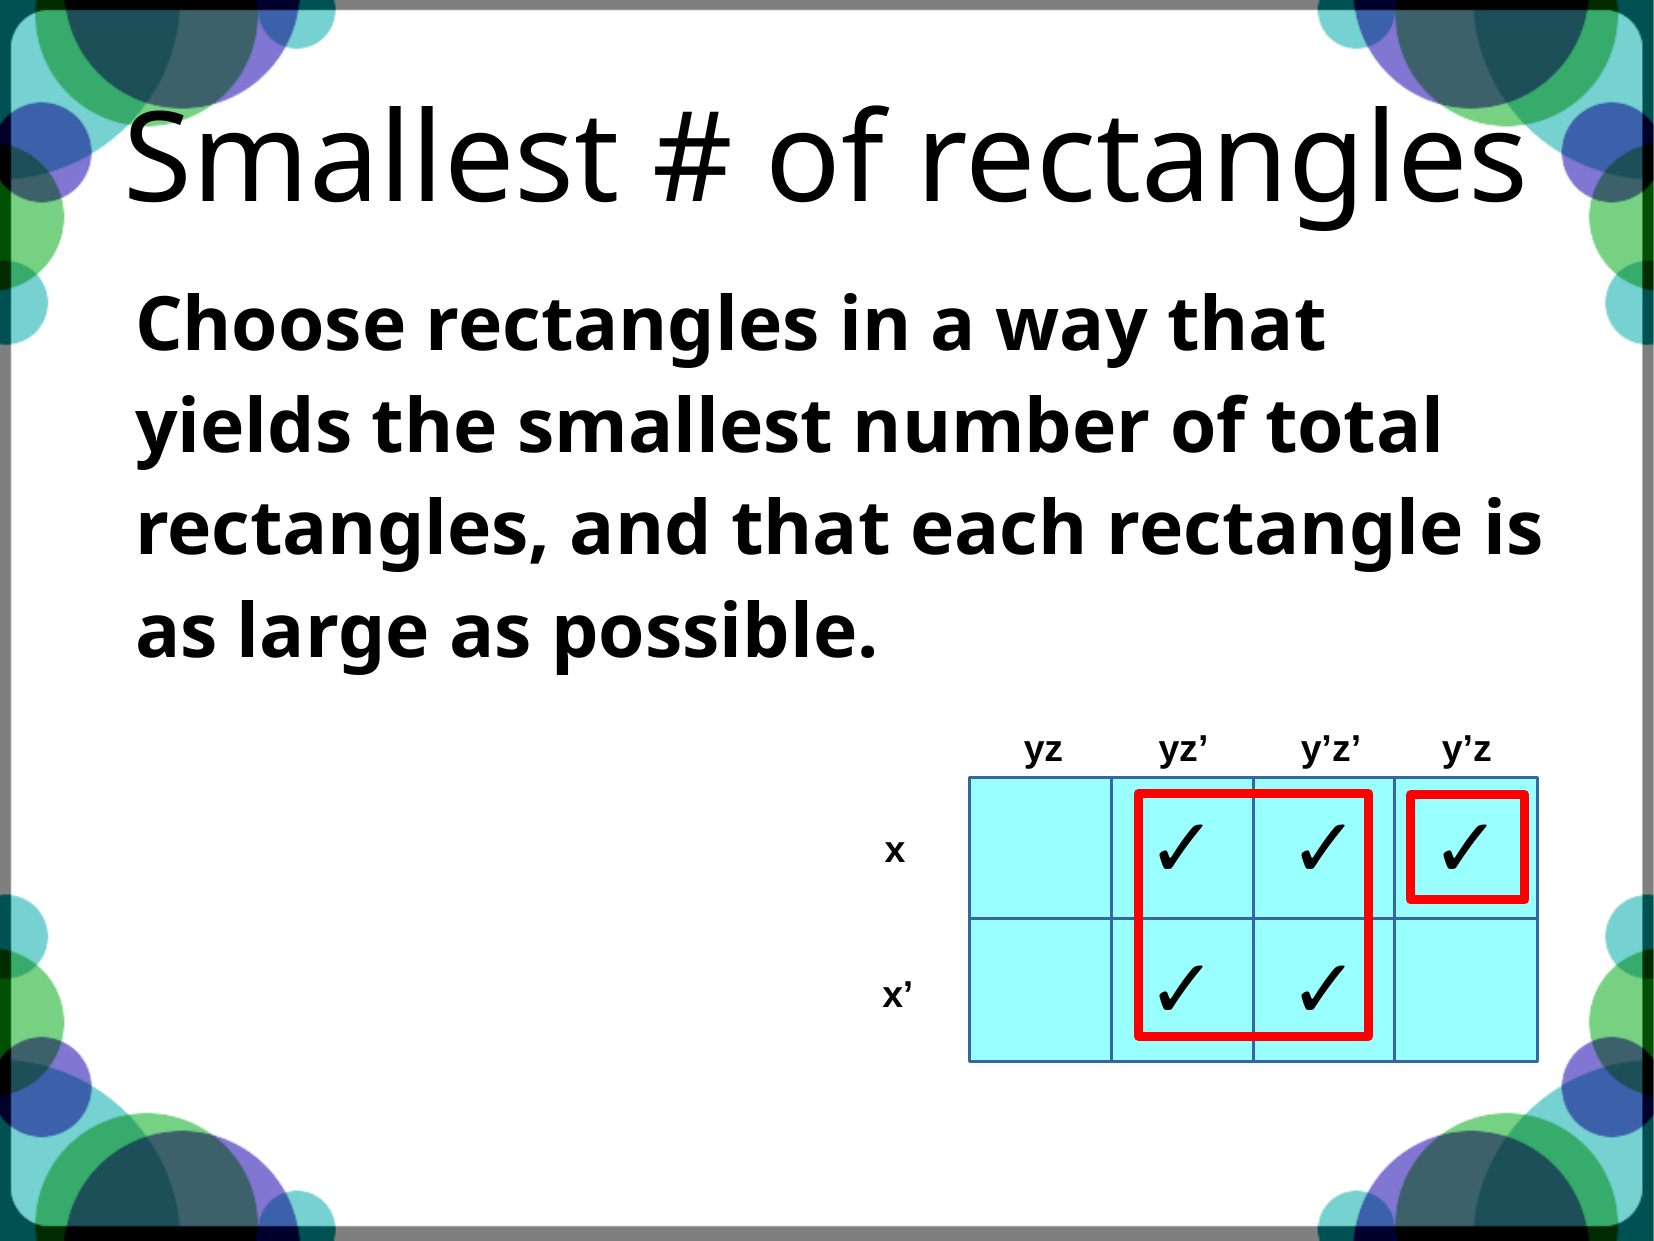

# Smallest # of rectangles
Choose rectangles in a way that yields the smallest number of total rectangles, and that each rectangle is as large as possible.
yz
yz’
y’z’
y’z
✓
✓
✓
x
✓
✓
x’